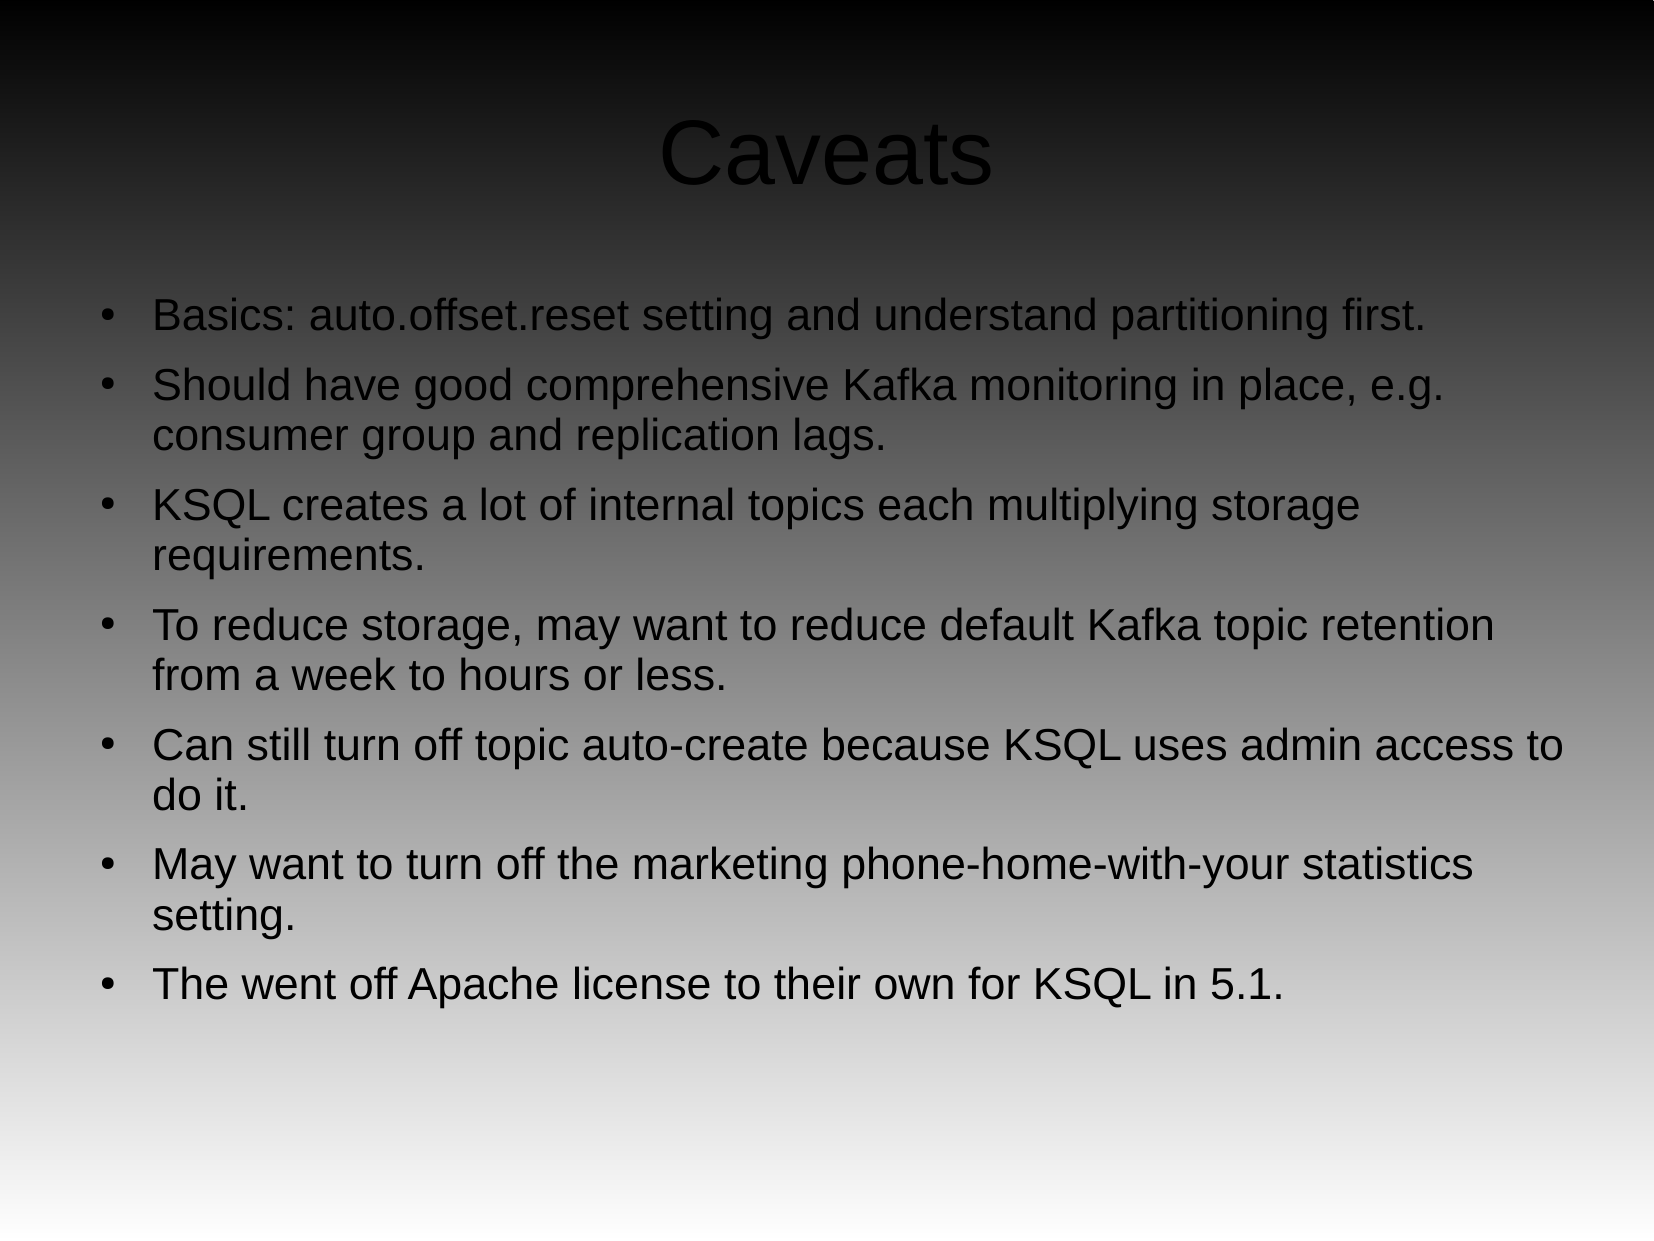

# Caveats
Basics: auto.offset.reset setting and understand partitioning first.
Should have good comprehensive Kafka monitoring in place, e.g. consumer group and replication lags.
KSQL creates a lot of internal topics each multiplying storage requirements.
To reduce storage, may want to reduce default Kafka topic retention from a week to hours or less.
Can still turn off topic auto-create because KSQL uses admin access to do it.
May want to turn off the marketing phone-home-with-your statistics setting.
The went off Apache license to their own for KSQL in 5.1.